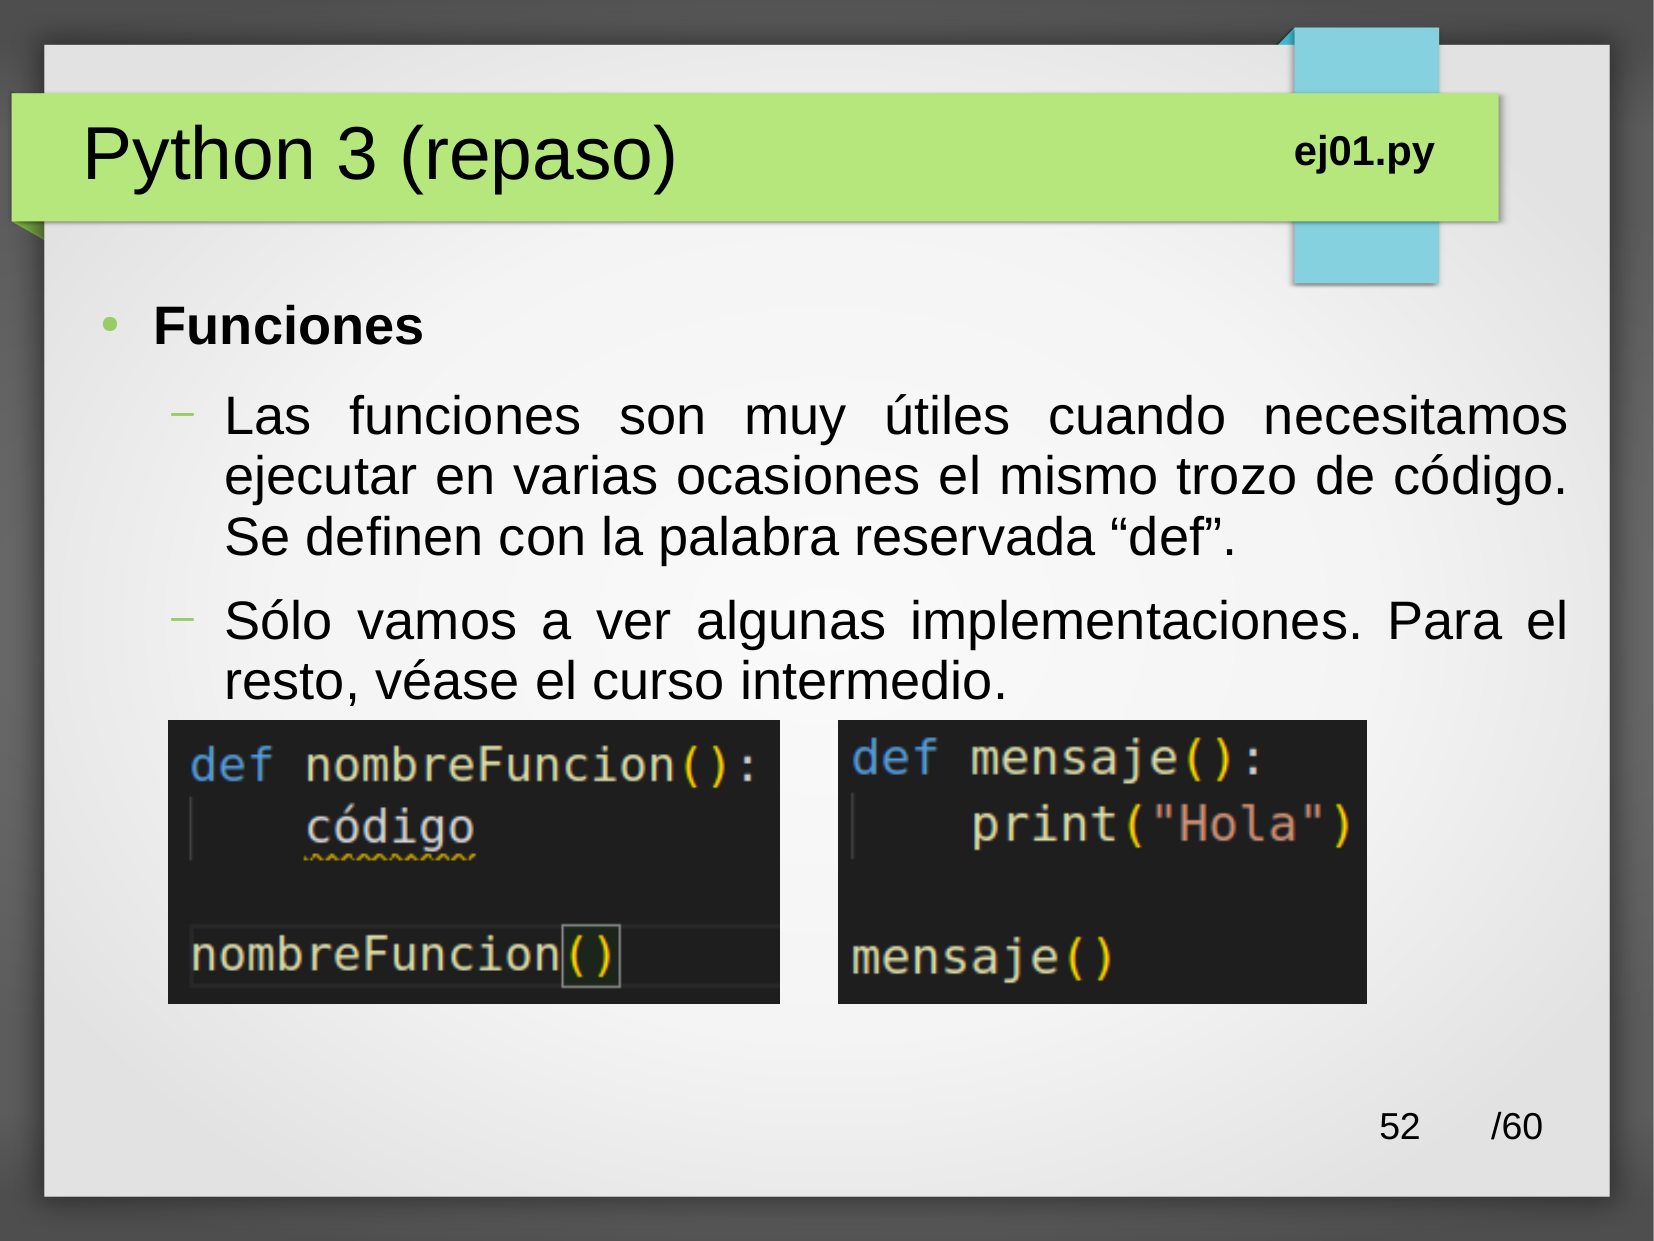

# Python 3 (repaso)
ej01.py
Funciones
Las funciones son muy útiles cuando necesitamos ejecutar en varias ocasiones el mismo trozo de código. Se definen con la palabra reservada “def”.
Sólo vamos a ver algunas implementaciones. Para el resto, véase el curso intermedio.
/60